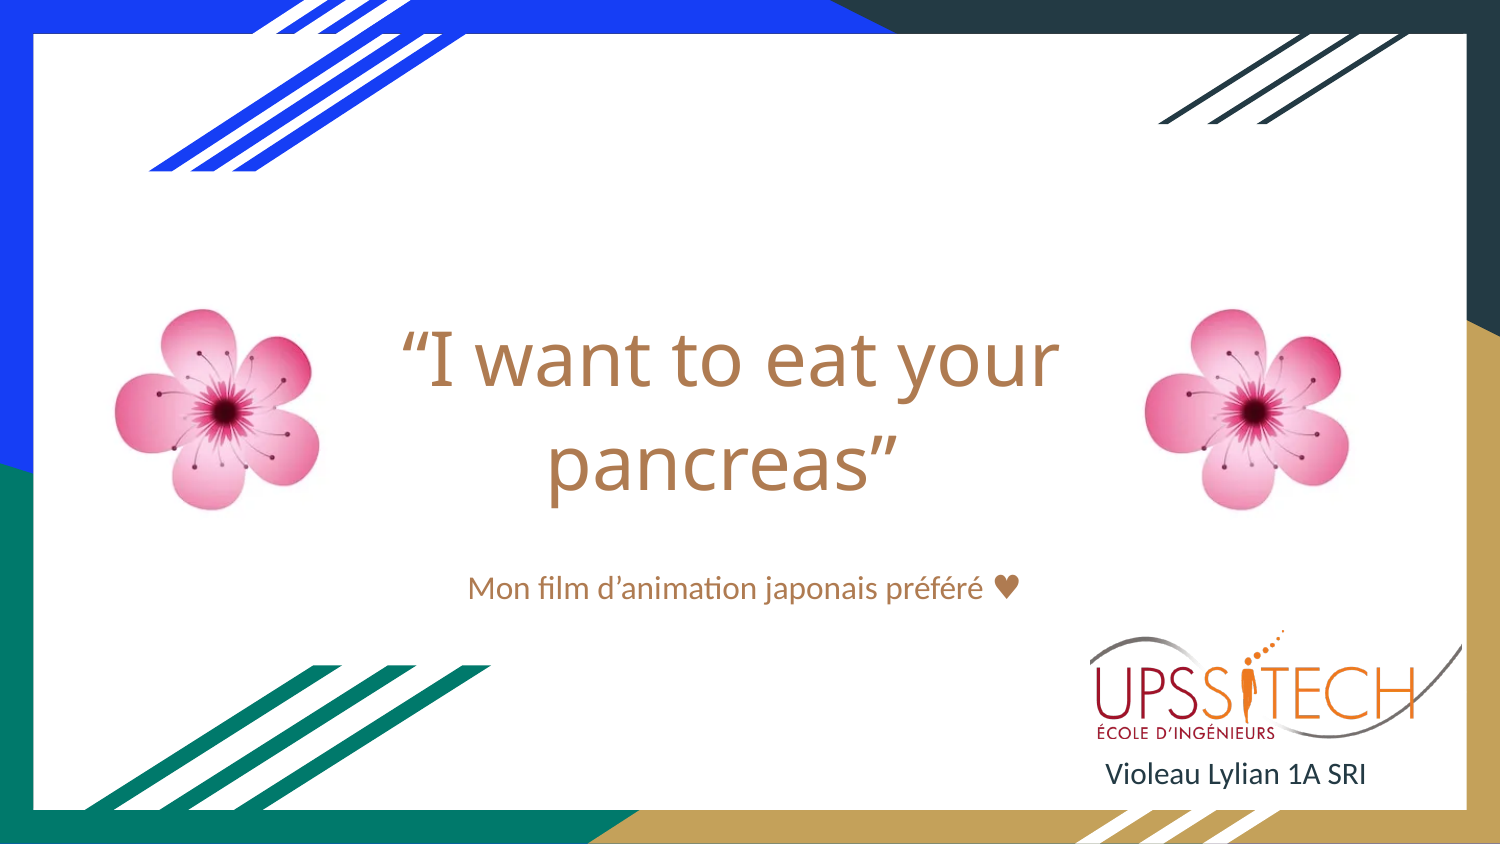

# “I want to eat your pancreas”
Mon film d’animation japonais préféré ♥
Violeau Lylian 1A SRI